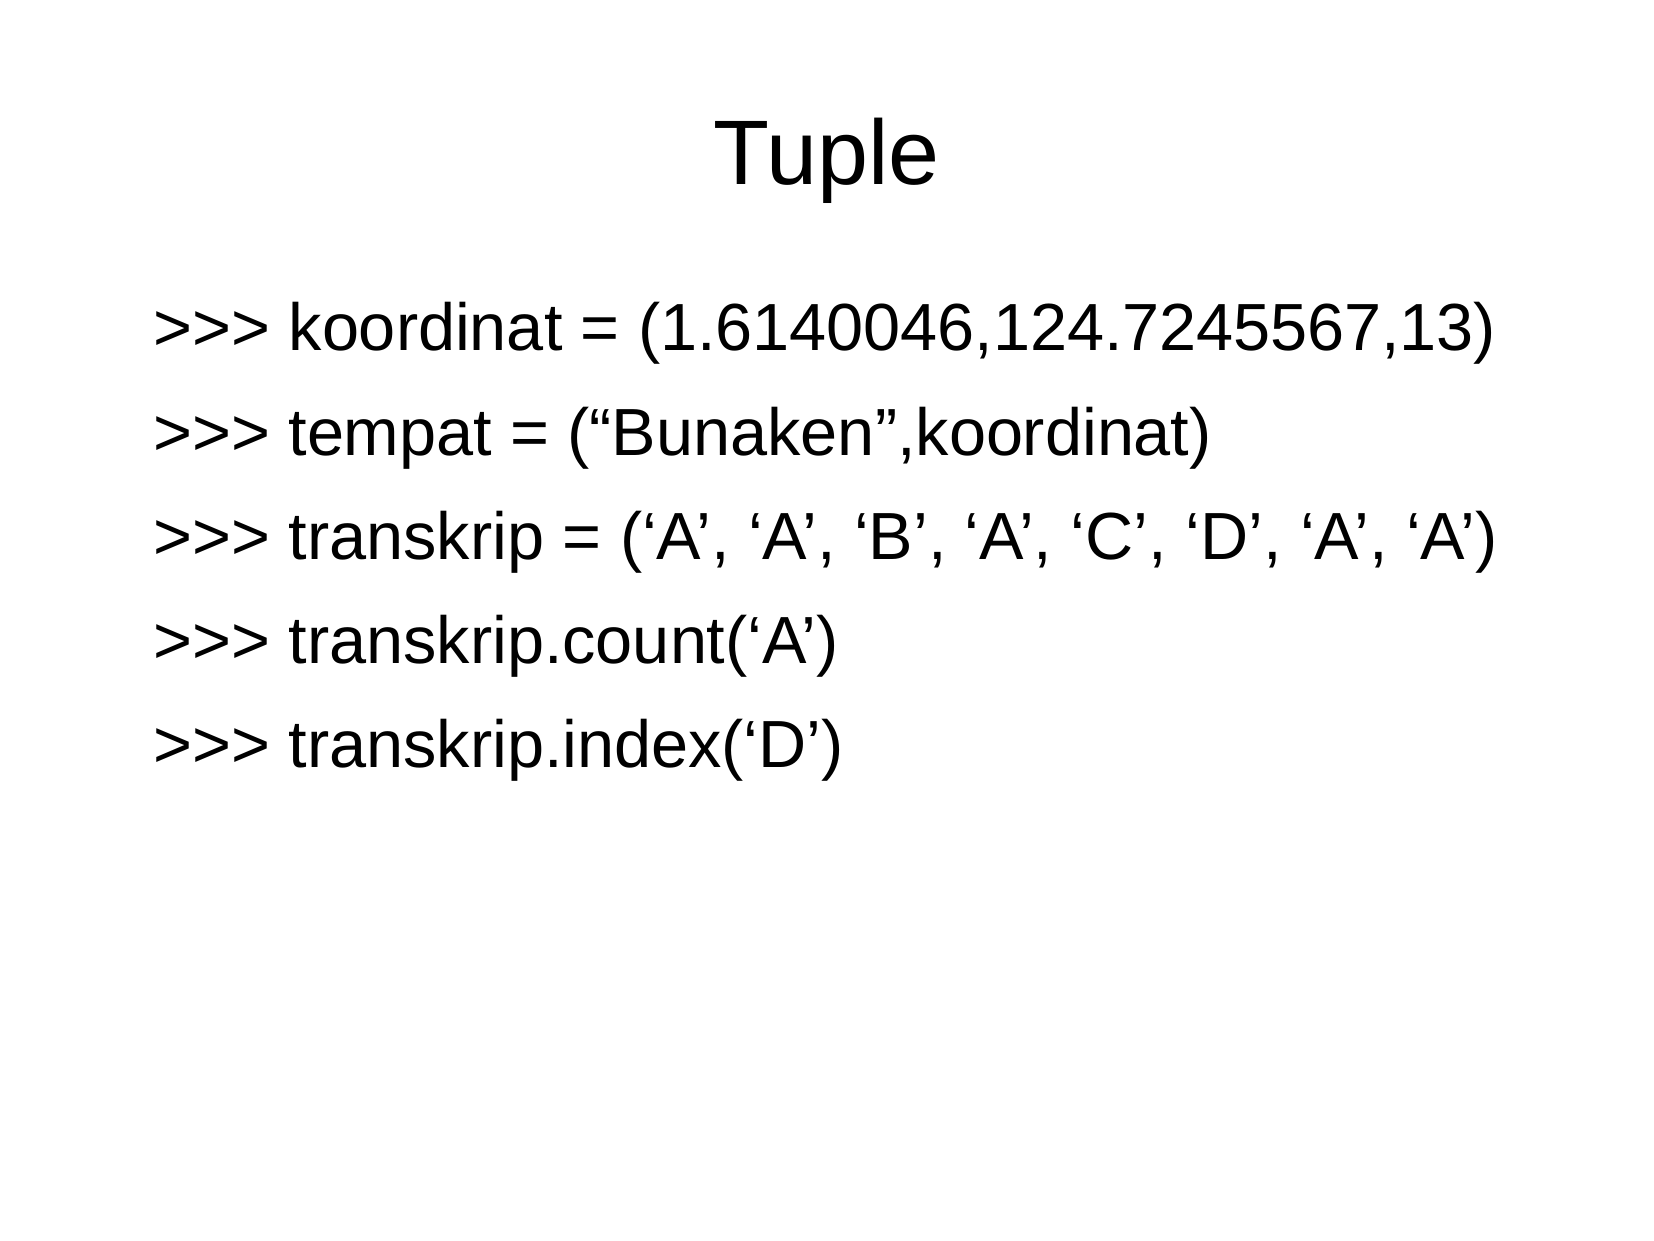

# Tuple
>>> koordinat = (1.6140046,124.7245567,13)
>>> tempat = (“Bunaken”,koordinat)
>>> transkrip = (‘A’, ‘A’, ‘B’, ‘A’, ‘C’, ‘D’, ‘A’, ‘A’)
>>> transkrip.count(‘A’)
>>> transkrip.index(‘D’)